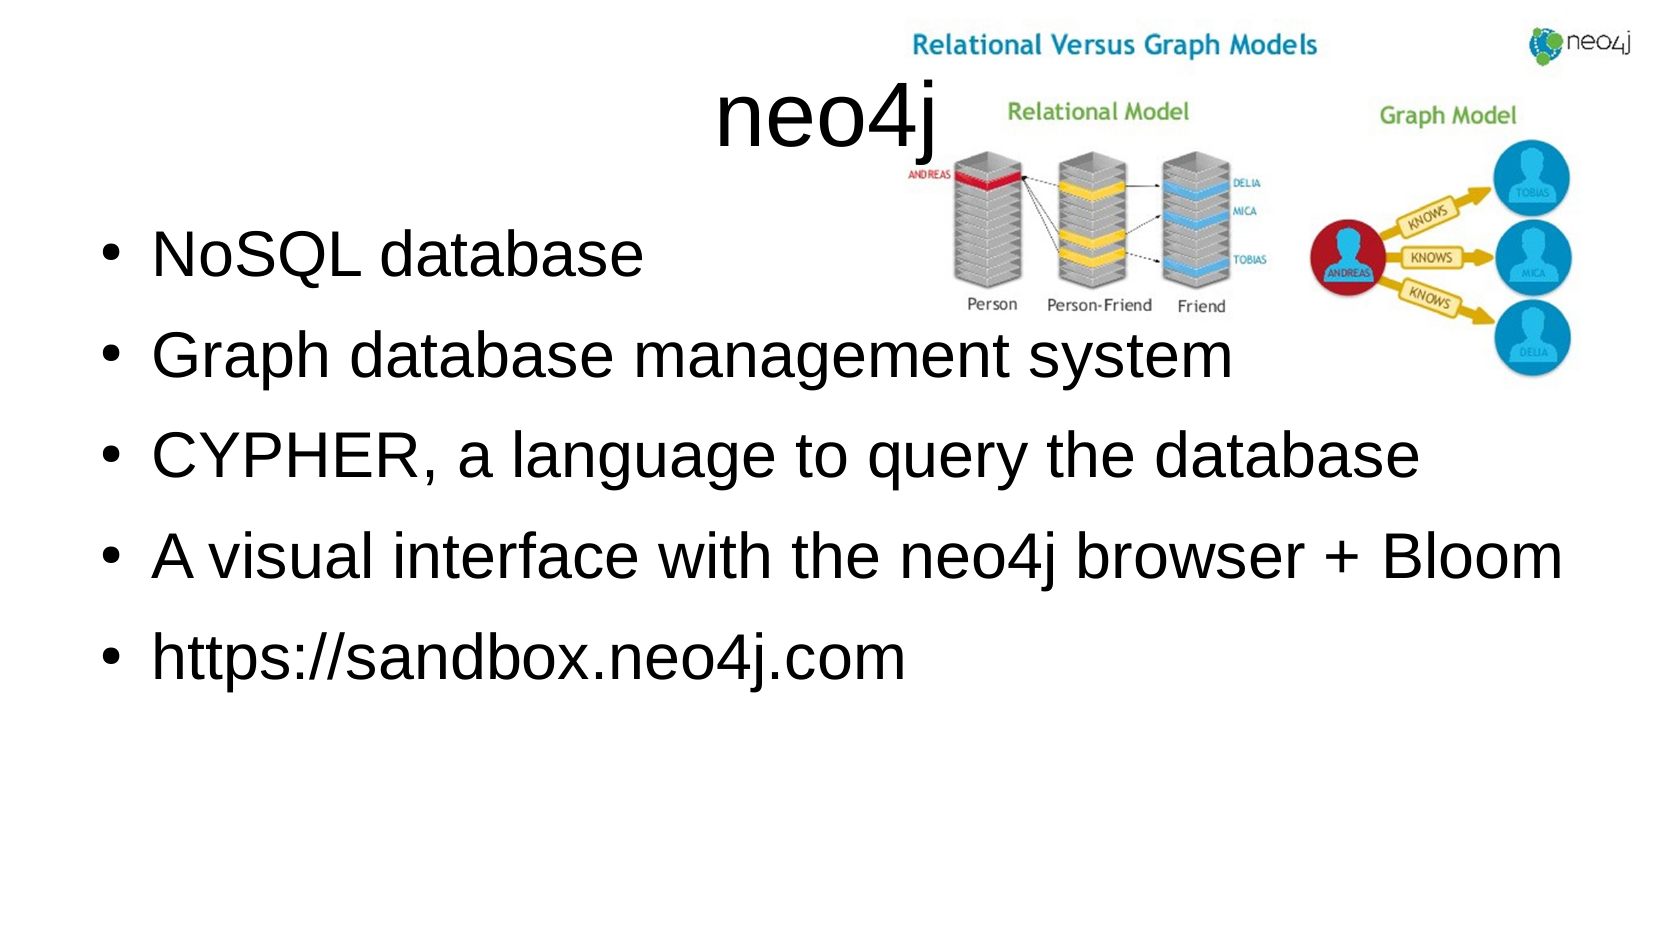

# neo4j
NoSQL database
Graph database management system
CYPHER, a language to query the database
A visual interface with the neo4j browser + Bloom
https://sandbox.neo4j.com